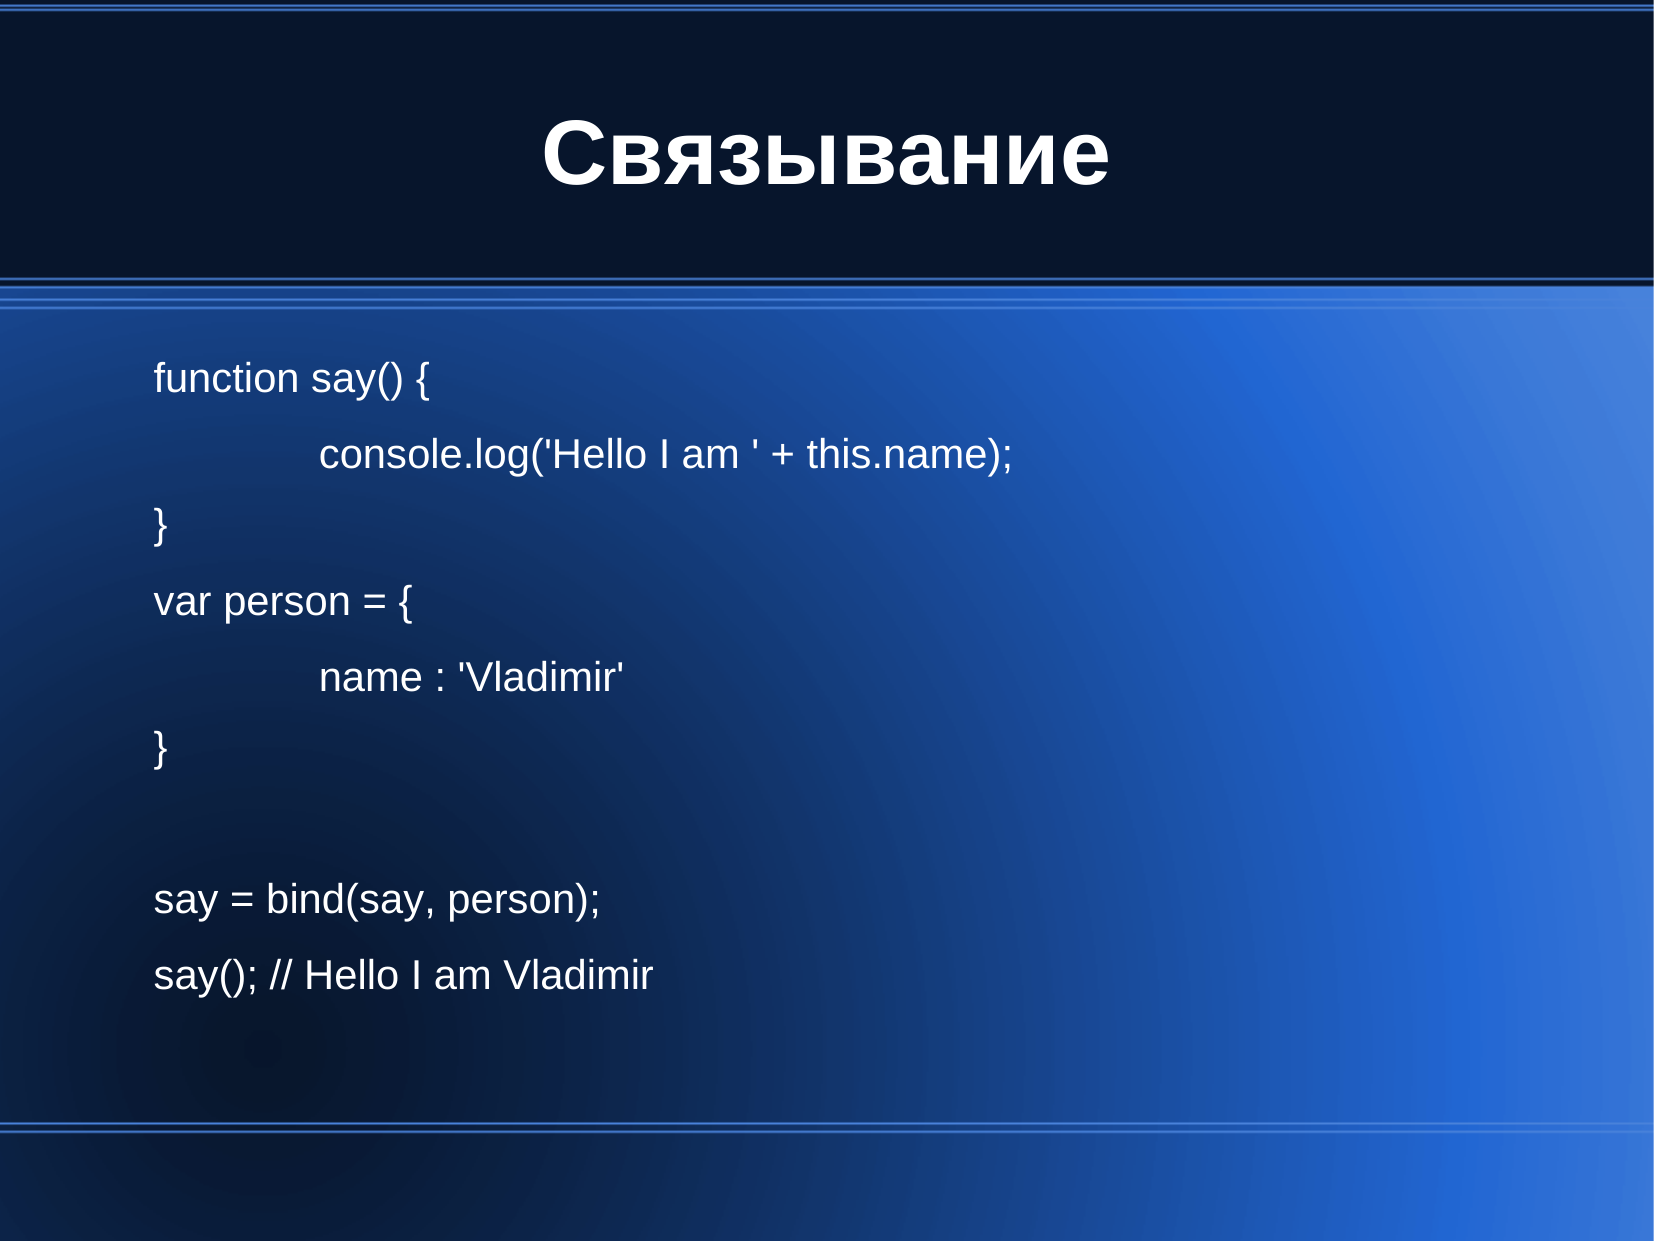

# Связывание
function say() {
console.log('Hello I am ' + this.name);
}
var person = {
name : 'Vladimir'
}
say = bind(say, person);
say(); // Hello I am Vladimir